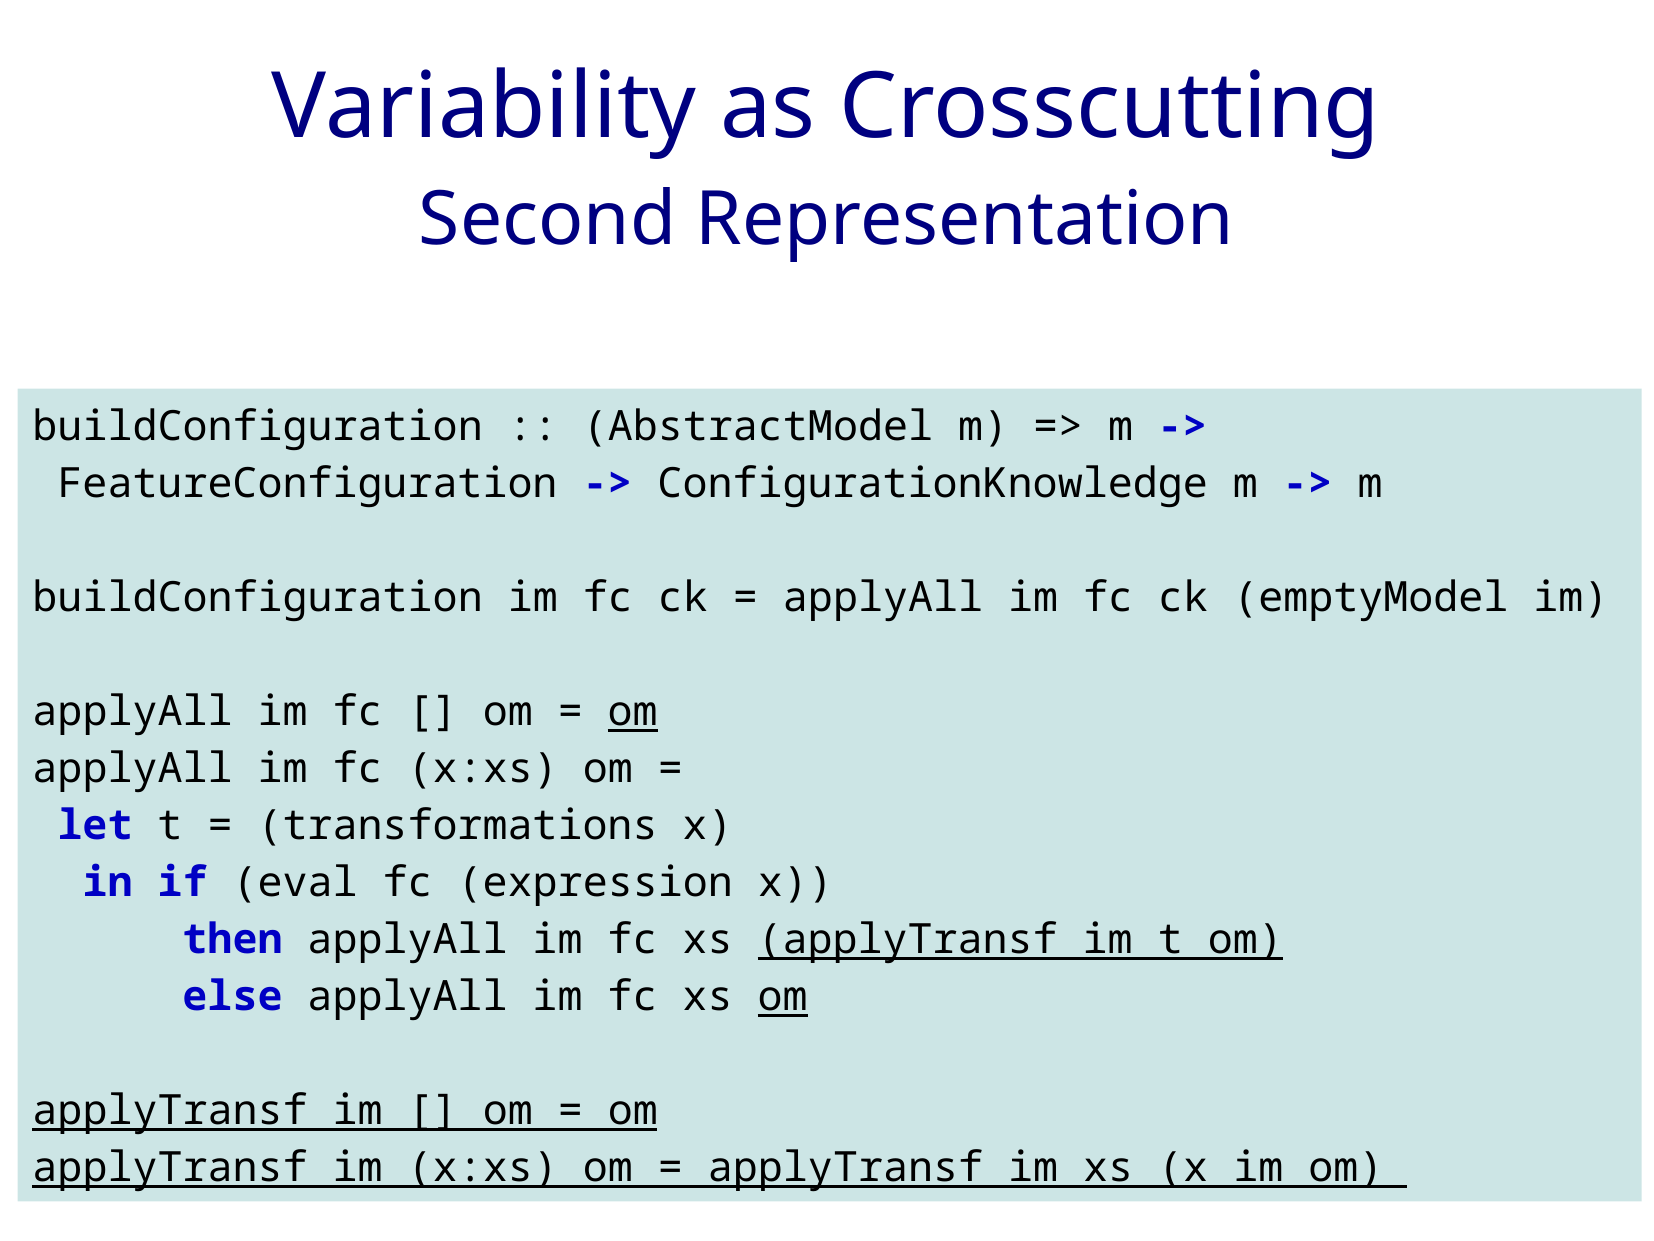

# Variability as Crosscutting Second Representation
buildConfiguration :: (AbstractModel m) => m ->
 FeatureConfiguration -> ConfigurationKnowledge m -> m
buildConfiguration im fc ck = applyAll im fc ck (emptyModel im)
applyAll im fc [] om = om
applyAll im fc (x:xs) om =
 let t = (transformations x)
 in if (eval fc (expression x))
 then applyAll im fc xs (applyTransf im t om)
 else applyAll im fc xs om
applyTransf im [] om = om
applyTransf im (x:xs) om = applyTransf im xs (x im om)